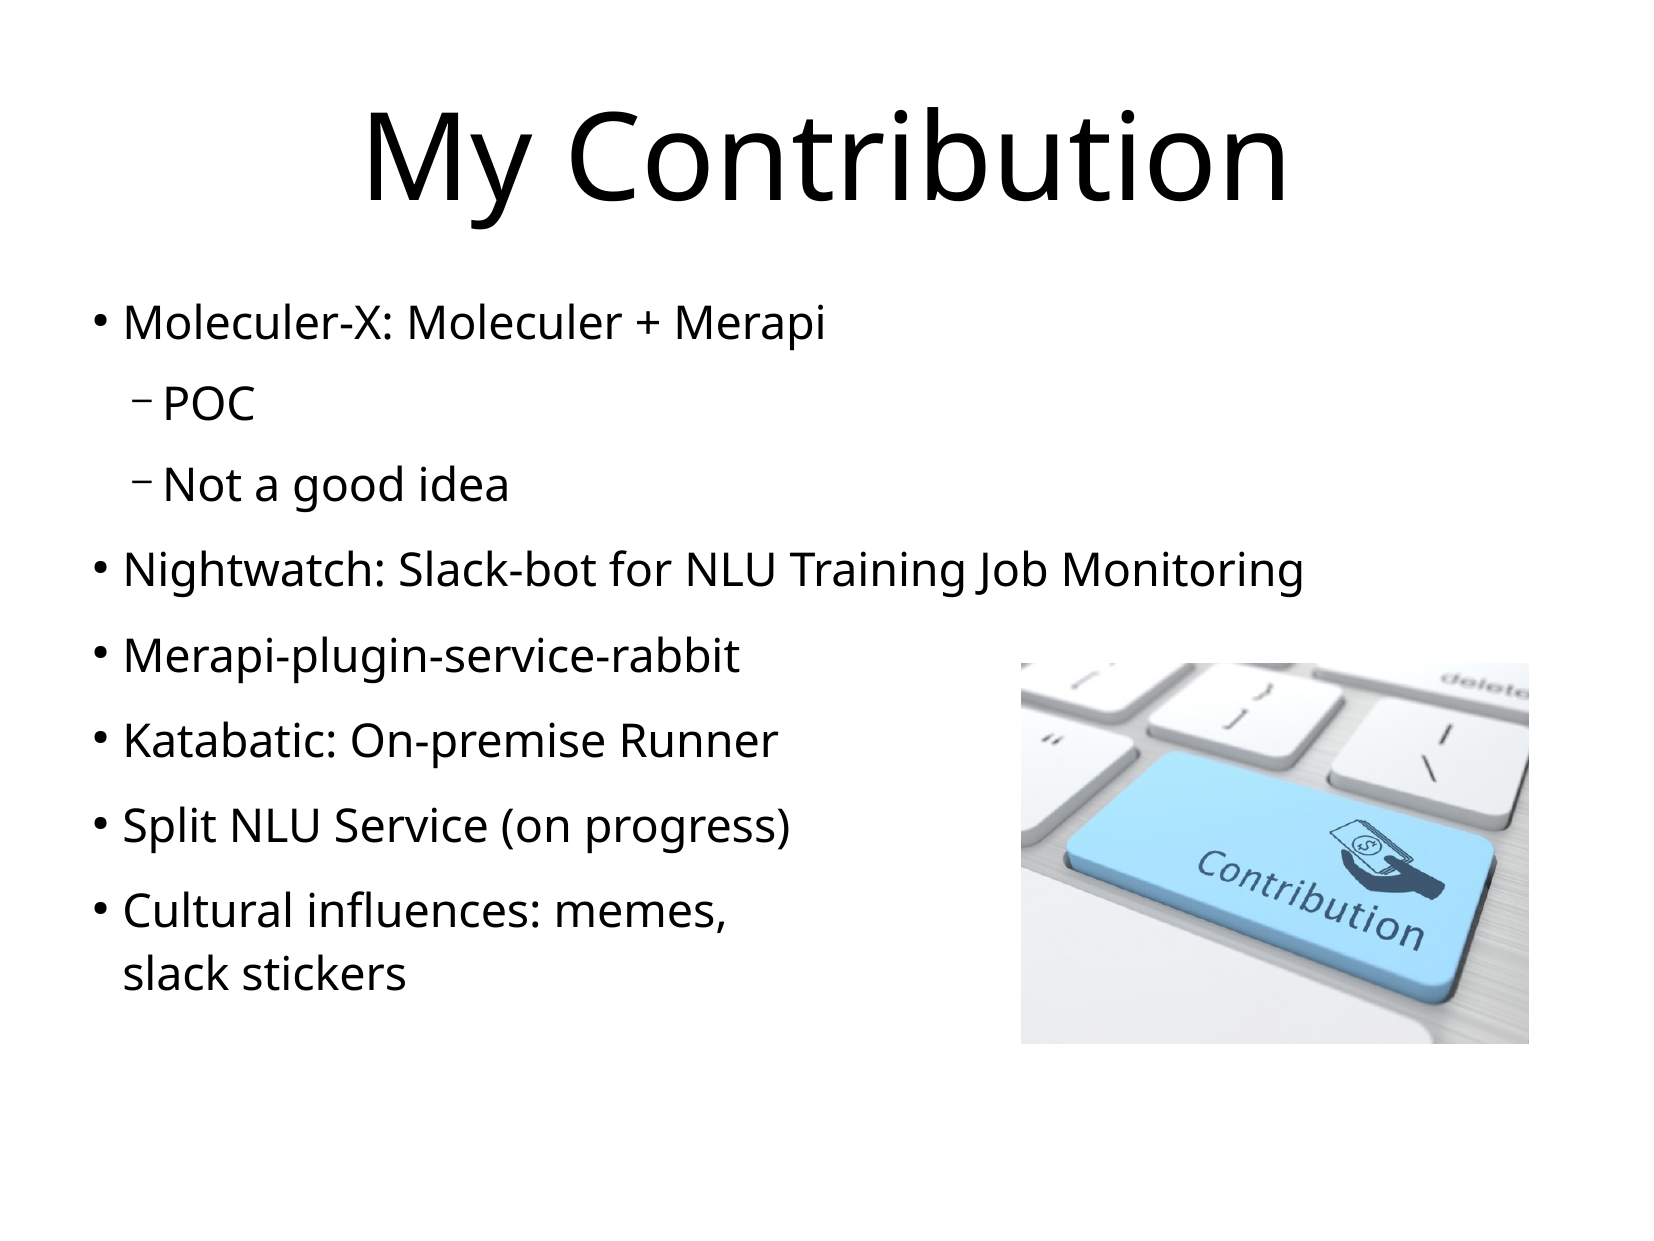

# My Contribution
Moleculer-X: Moleculer + Merapi
POC
Not a good idea
Nightwatch: Slack-bot for NLU Training Job Monitoring
Merapi-plugin-service-rabbit
Katabatic: On-premise Runner
Split NLU Service (on progress)
Cultural influences: memes,
slack stickers